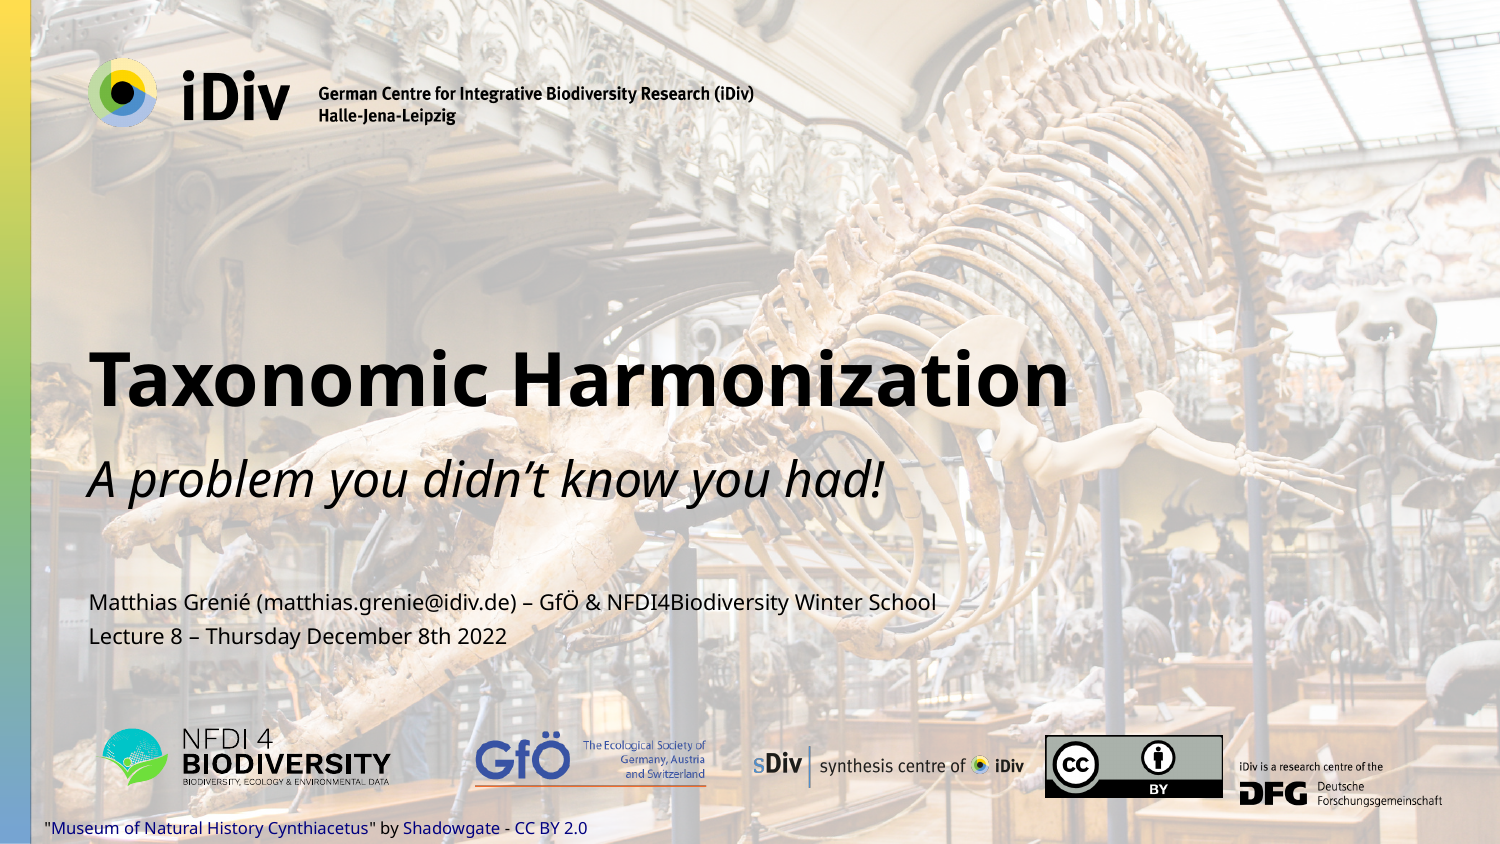

Taxonomic Harmonization
# A problem you didn’t know you had!
Matthias Grenié (matthias.grenie@idiv.de) – GfÖ & NFDI4Biodiversity Winter School
Lecture 8 – Thursday December 8th 2022
"Museum of Natural History Cynthiacetus" by Shadowgate - CC BY 2.0